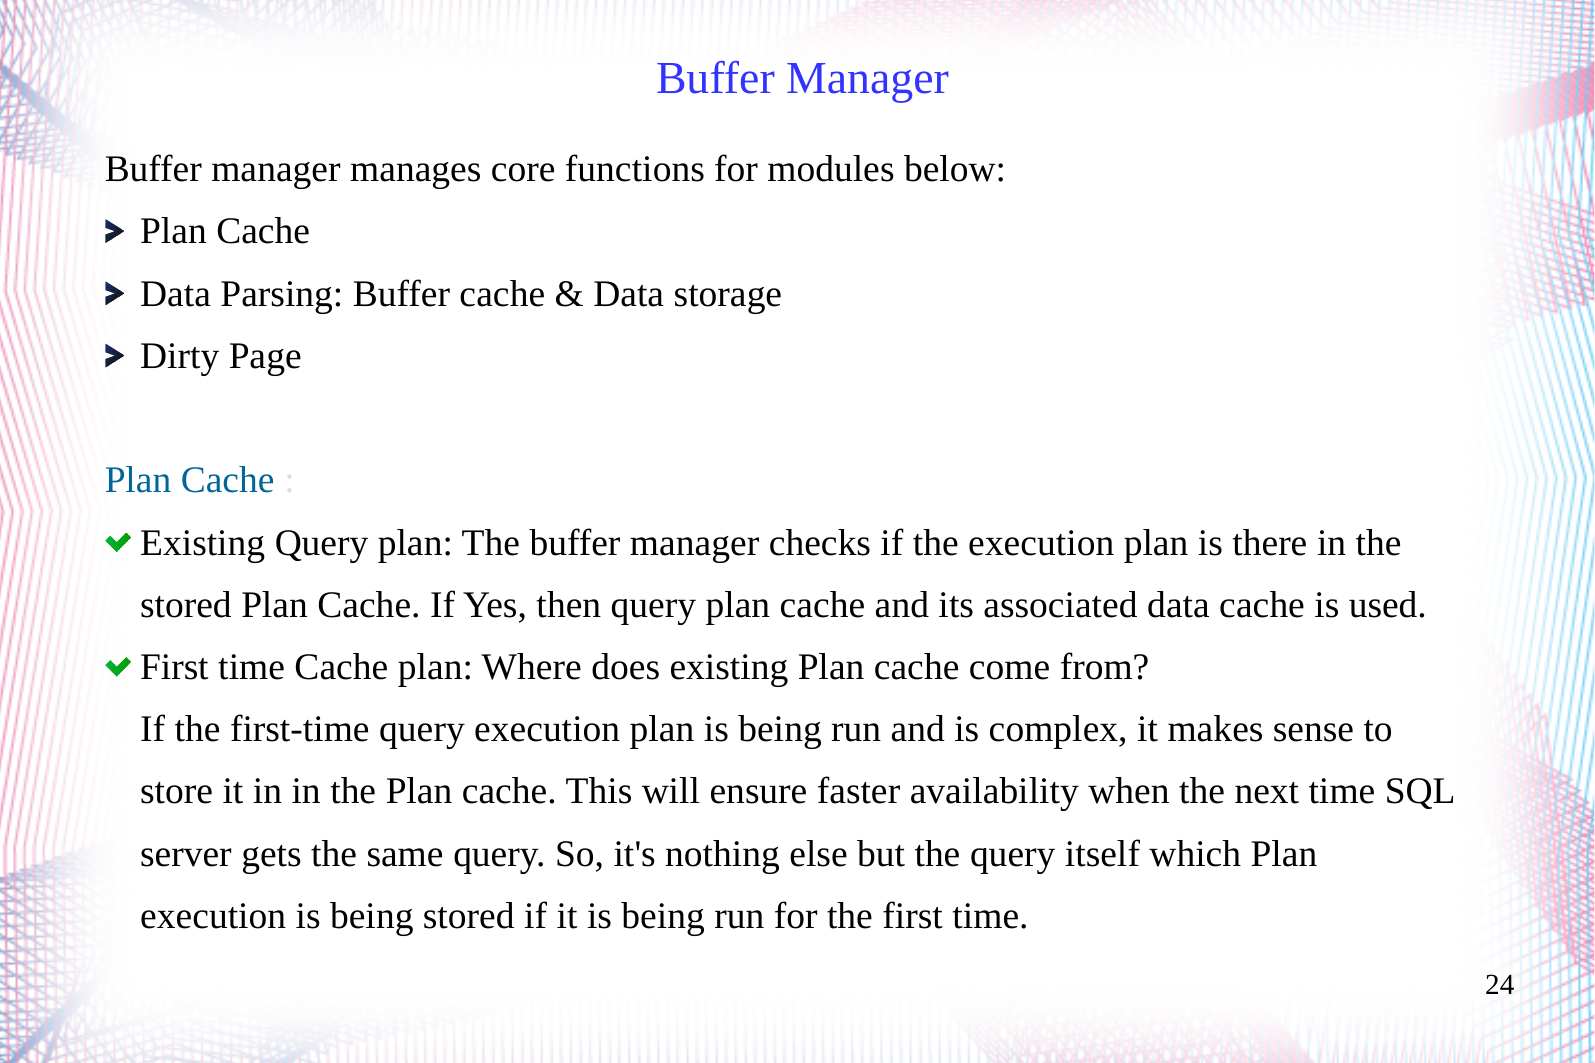

Buffer Manager
Buffer manager manages core functions for modules below:
Plan Cache
Data Parsing: Buffer cache & Data storage
Dirty Page
Plan Cache :
Existing Query plan: The buffer manager checks if the execution plan is there in the stored Plan Cache. If Yes, then query plan cache and its associated data cache is used.
First time Cache plan: Where does existing Plan cache come from?
If the first-time query execution plan is being run and is complex, it makes sense to store it in in the Plan cache. This will ensure faster availability when the next time SQL server gets the same query. So, it's nothing else but the query itself which Plan execution is being stored if it is being run for the first time.
24